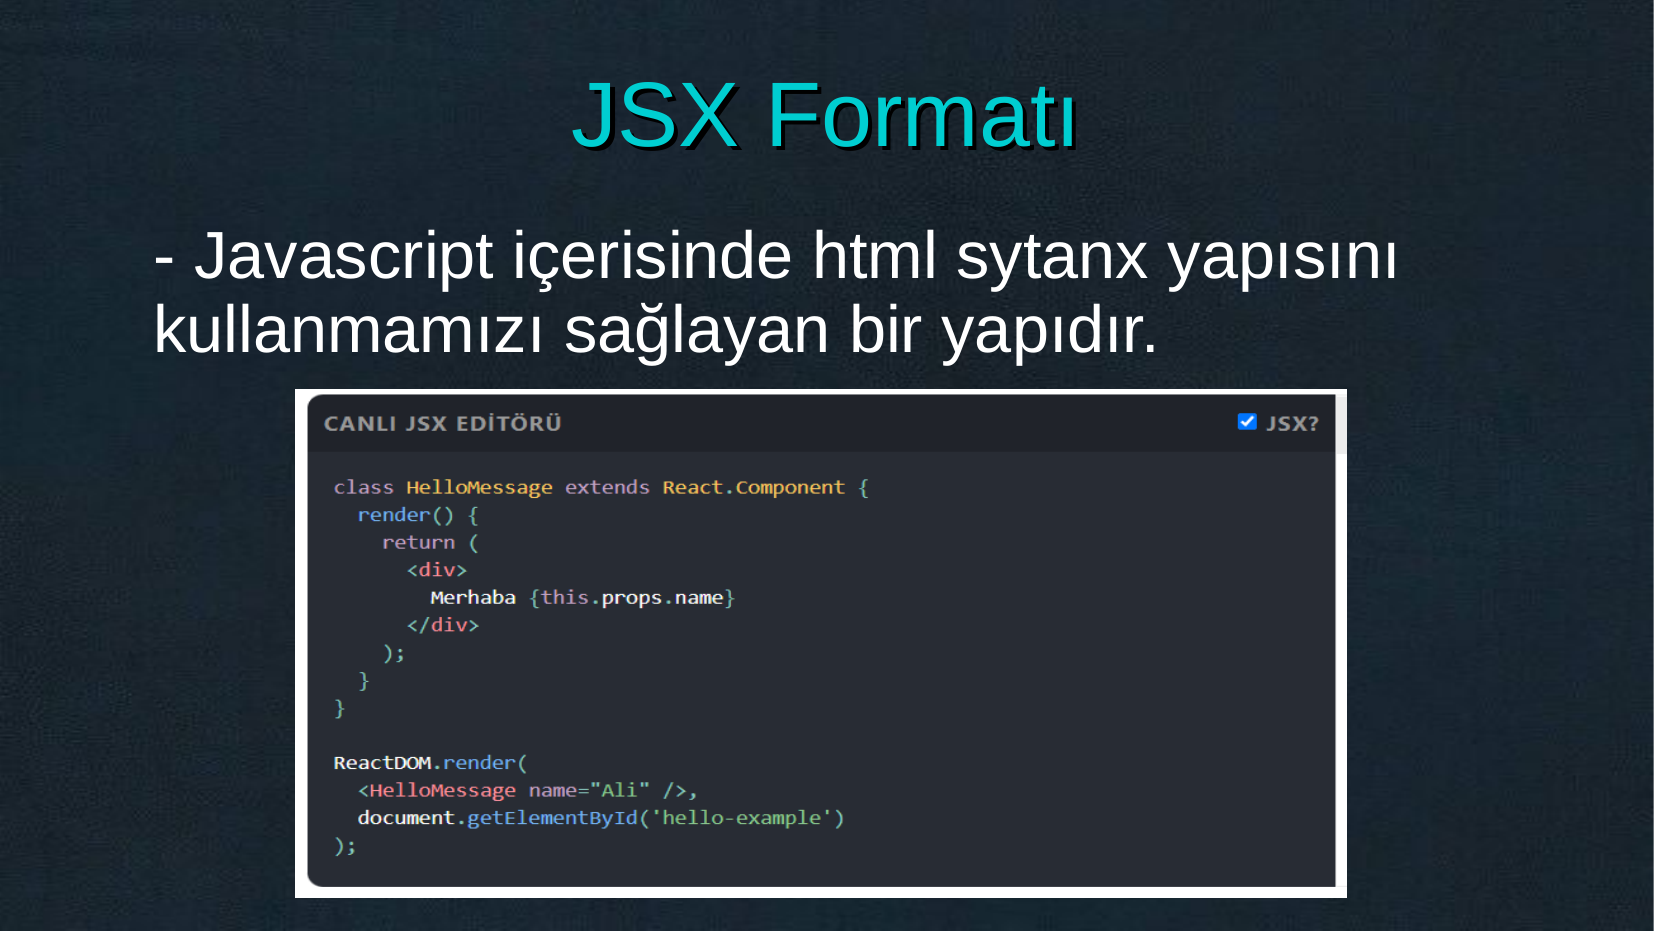

# JSX Formatı
- Javascript içerisinde html sytanx yapısını kullanmamızı sağlayan bir yapıdır.